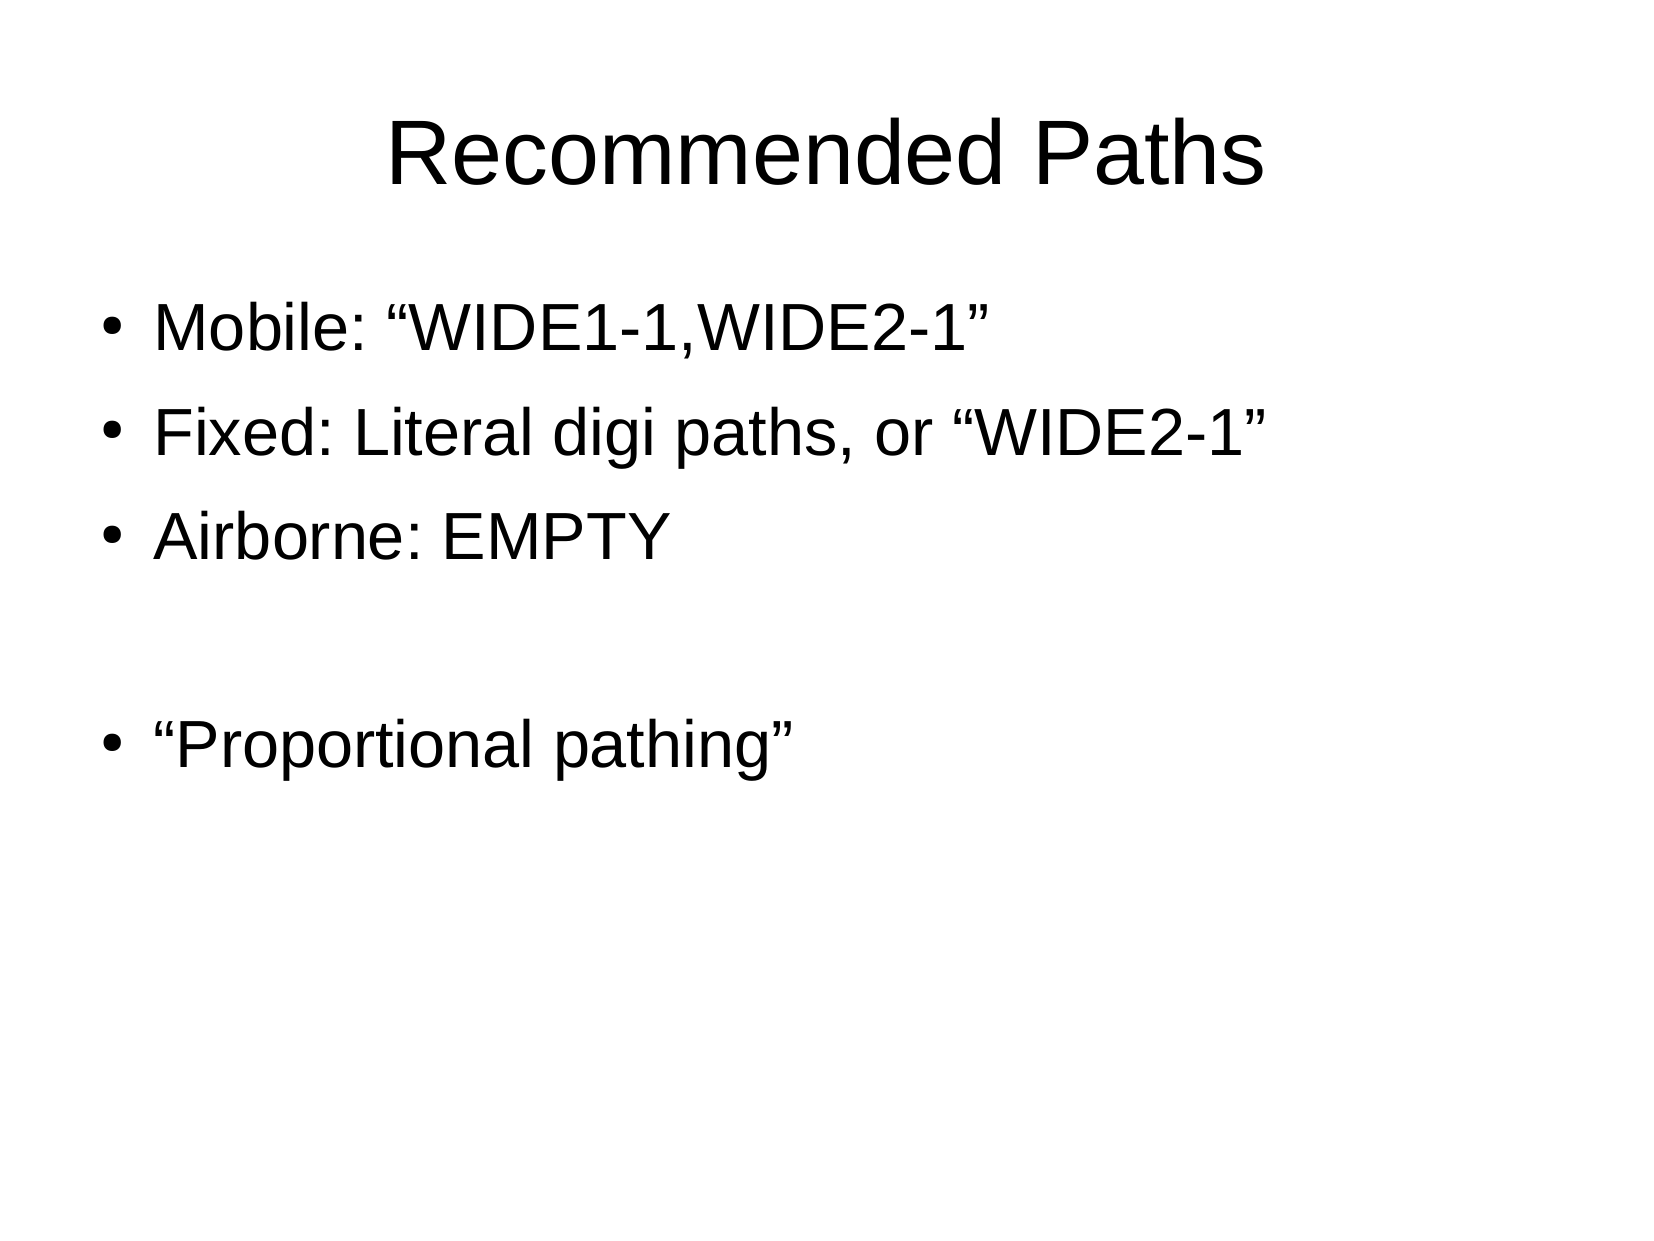

# Recommended Paths
Mobile: “WIDE1-1,WIDE2-1”
Fixed: Literal digi paths, or “WIDE2-1”
Airborne: EMPTY
“Proportional pathing”